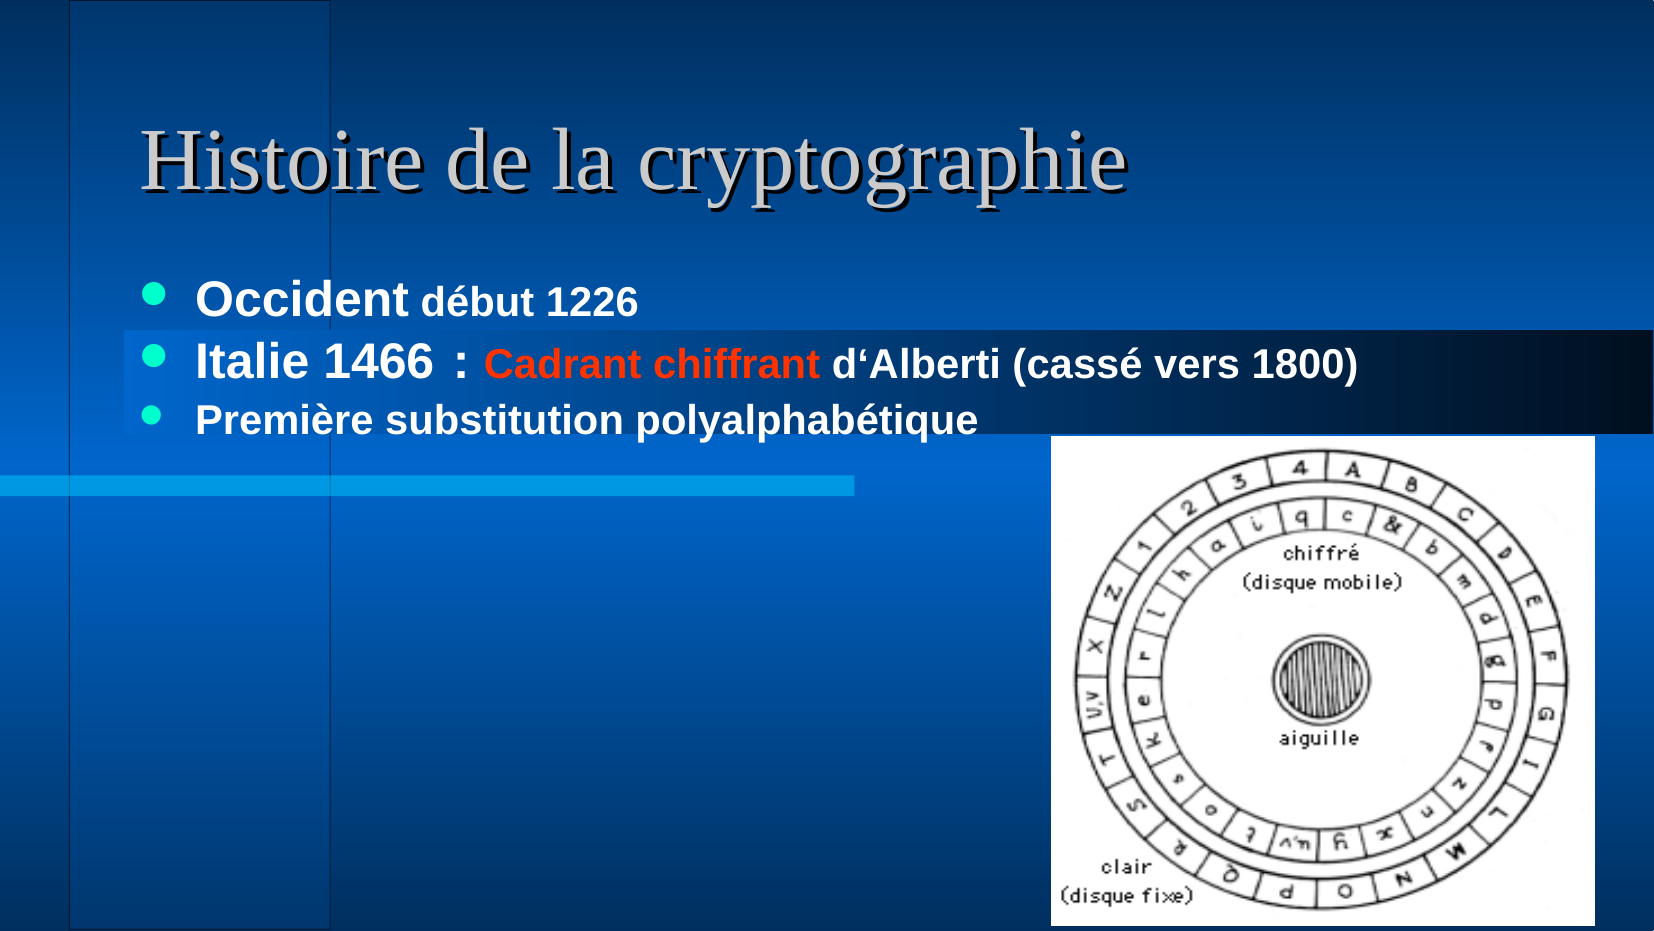

# Histoire de la cryptographie
Occident début 1226
Italie 1466	 : Cadrant chiffrant d‘Alberti (cassé vers 1800)
Première substitution polyalphabétique